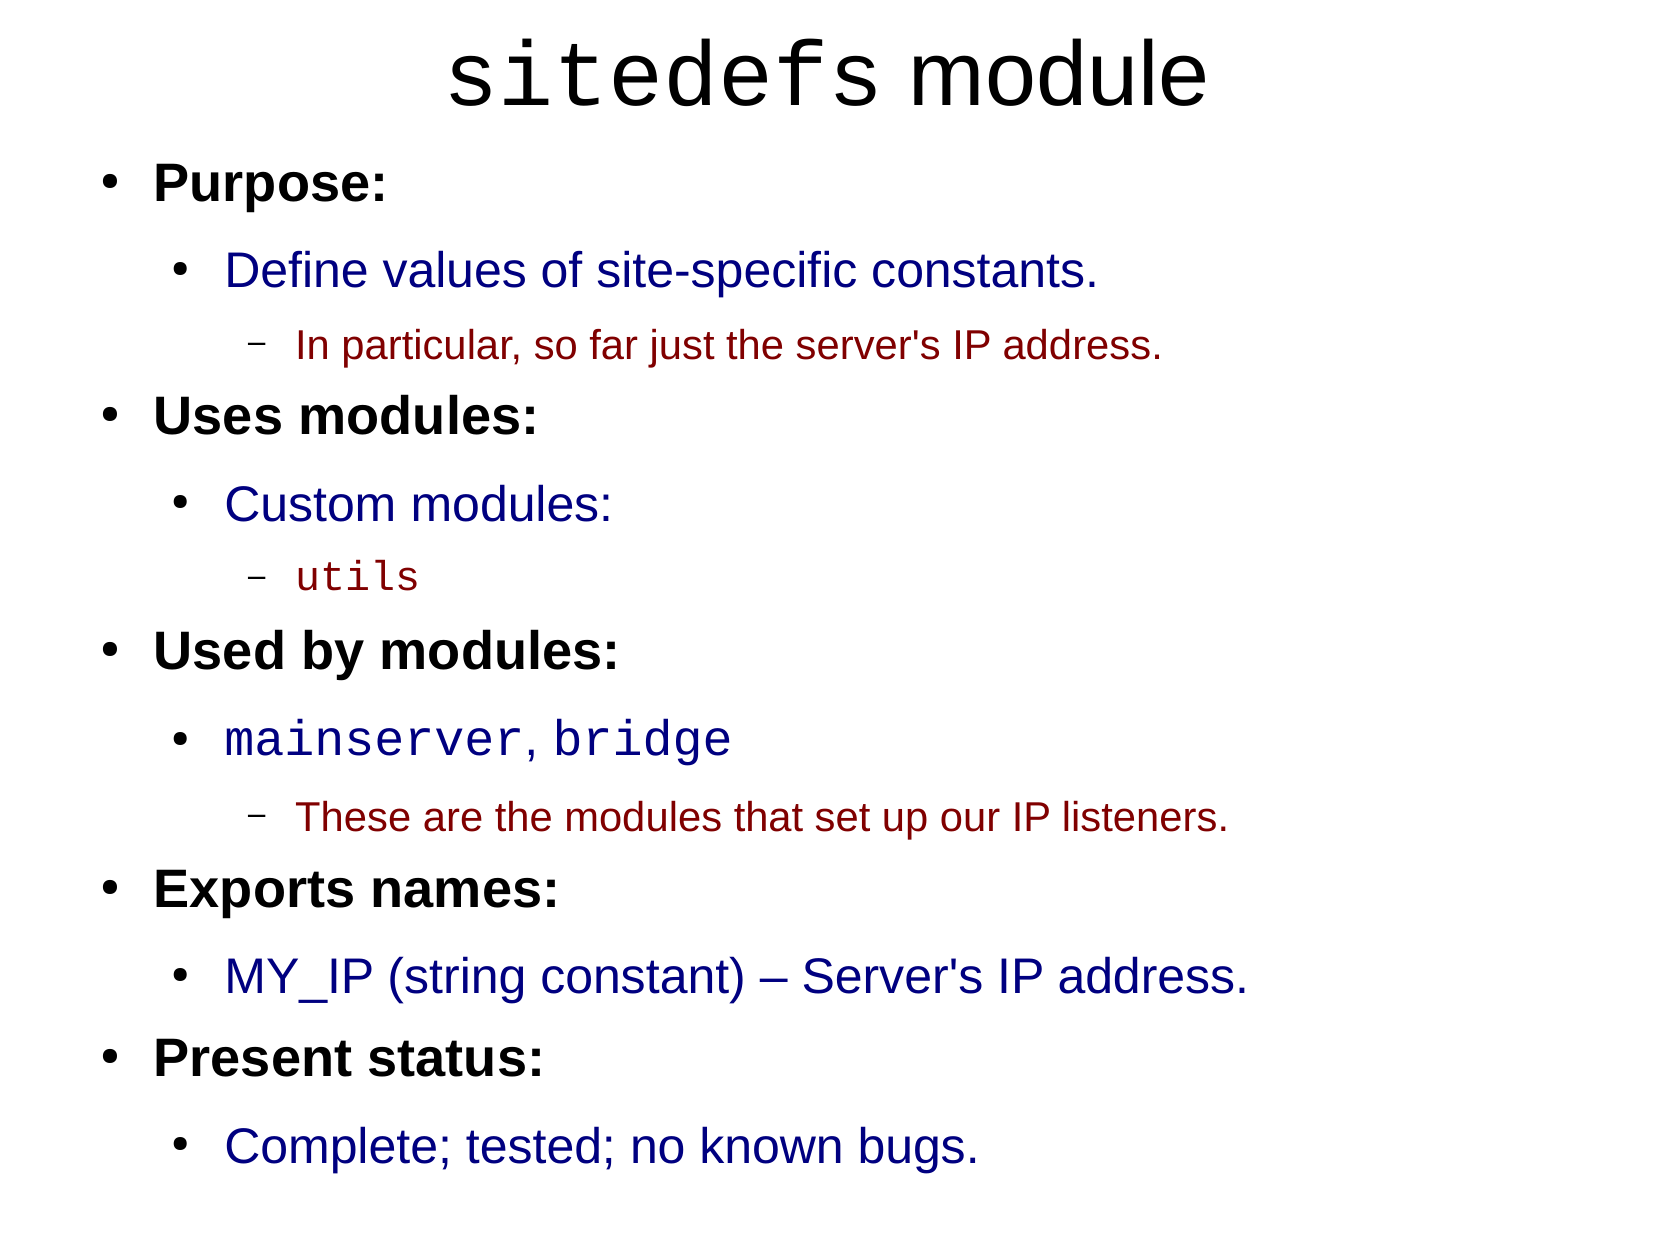

# sitedefs module
Purpose:
Define values of site-specific constants.
In particular, so far just the server's IP address.
Uses modules:
Custom modules:
utils
Used by modules:
mainserver, bridge
These are the modules that set up our IP listeners.
Exports names:
MY_IP (string constant) – Server's IP address.
Present status:
Complete; tested; no known bugs.